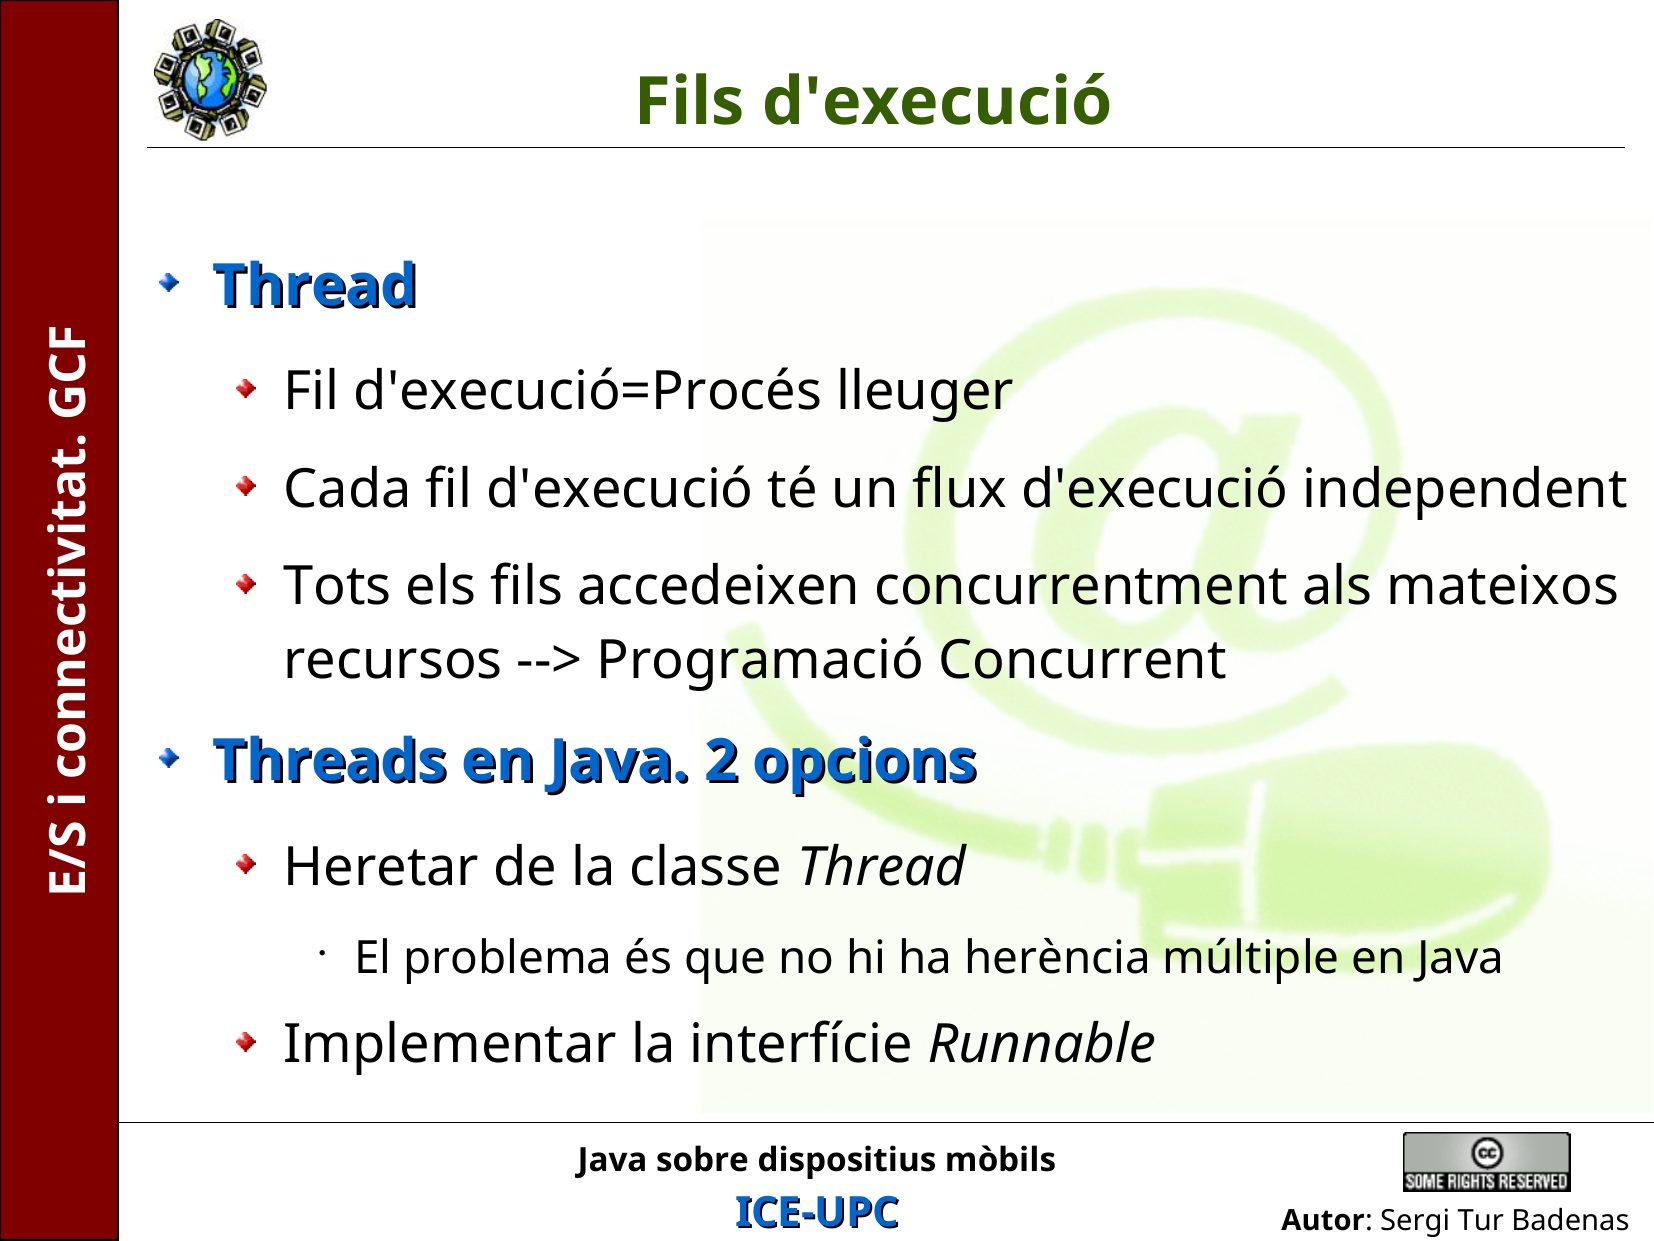

# Fils d'execució
Thread
Fil d'execució=Procés lleuger
Cada fil d'execució té un flux d'execució independent
Tots els fils accedeixen concurrentment als mateixos recursos --> Programació Concurrent
Threads en Java. 2 opcions
Heretar de la classe Thread
El problema és que no hi ha herència múltiple en Java
Implementar la interfície Runnable